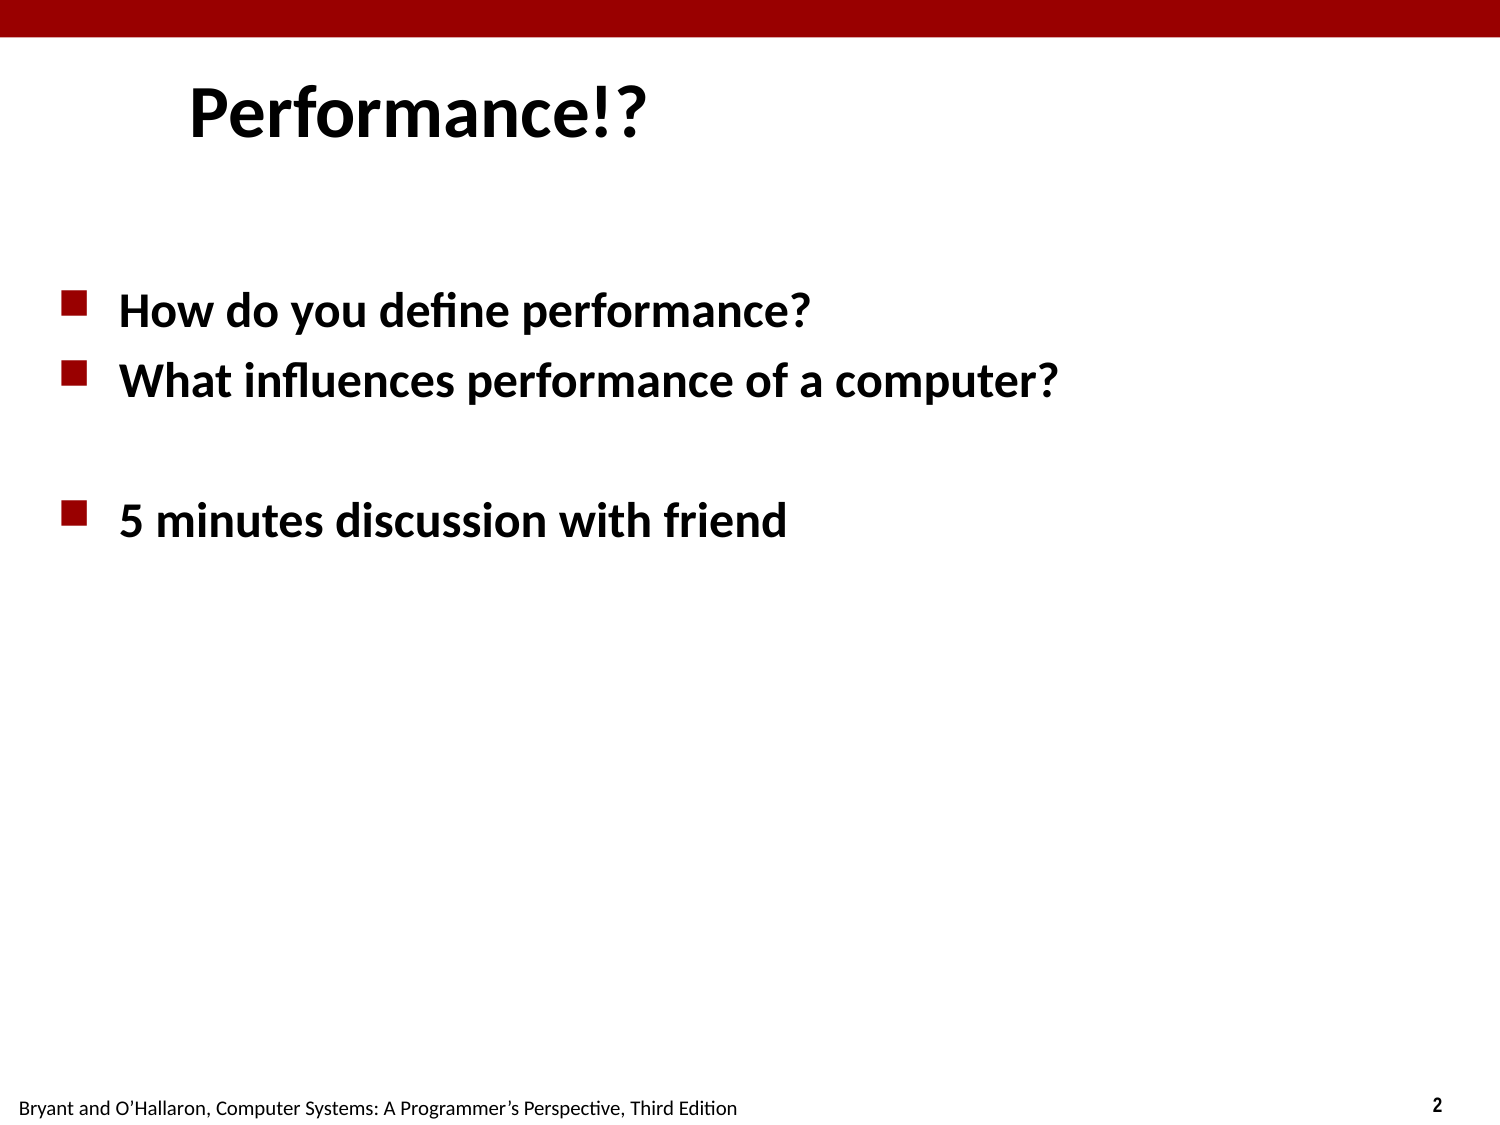

# Performance!?
How do you define performance?
What influences performance of a computer?
5 minutes discussion with friend